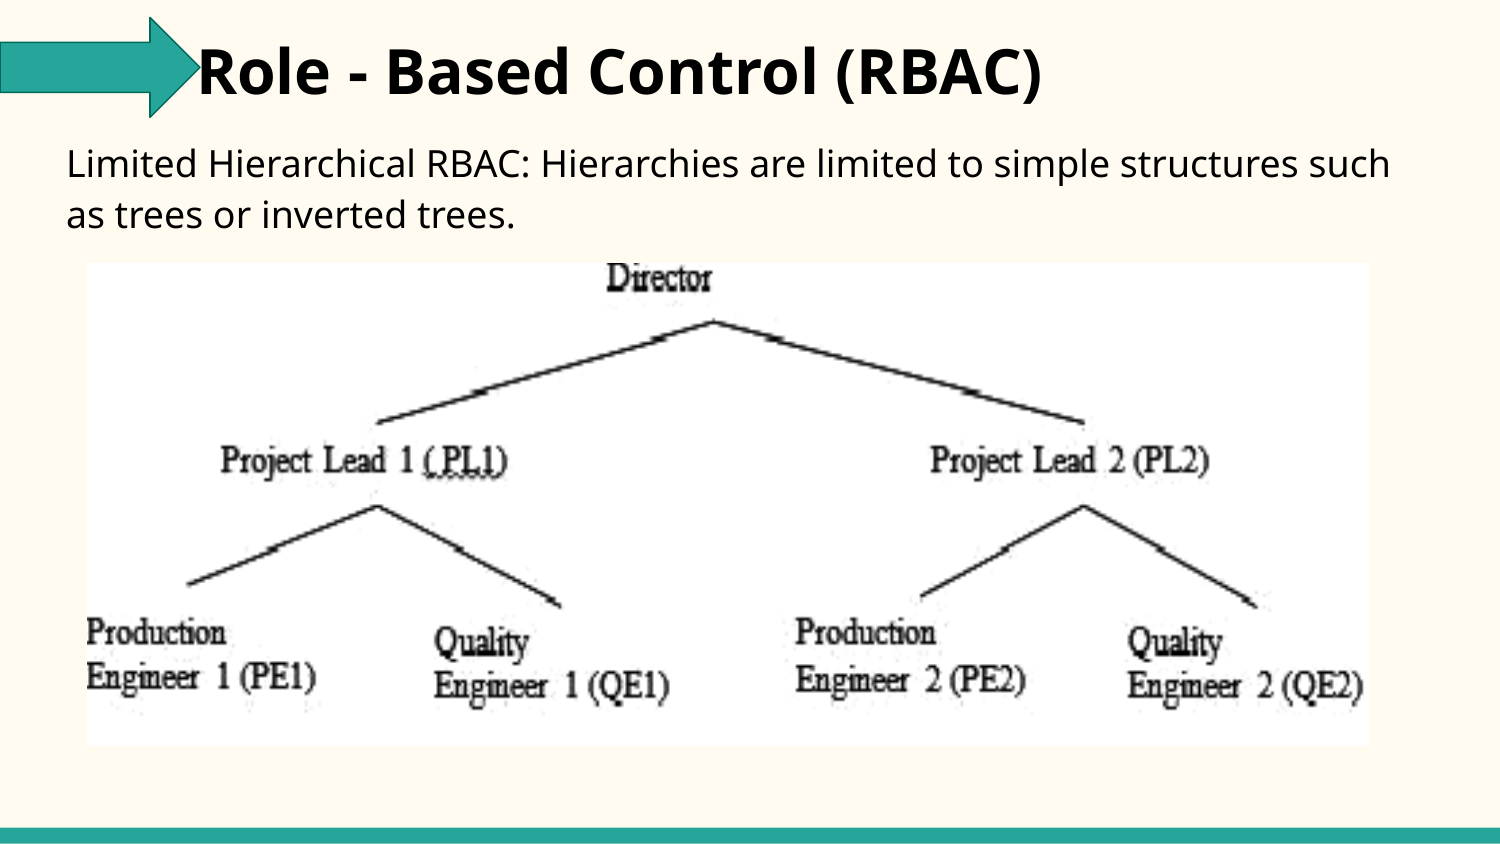

# Role - Based Control (RBAC)
Limited Hierarchical RBAC: Hierarchies are limited to simple structures such as trees or inverted trees.